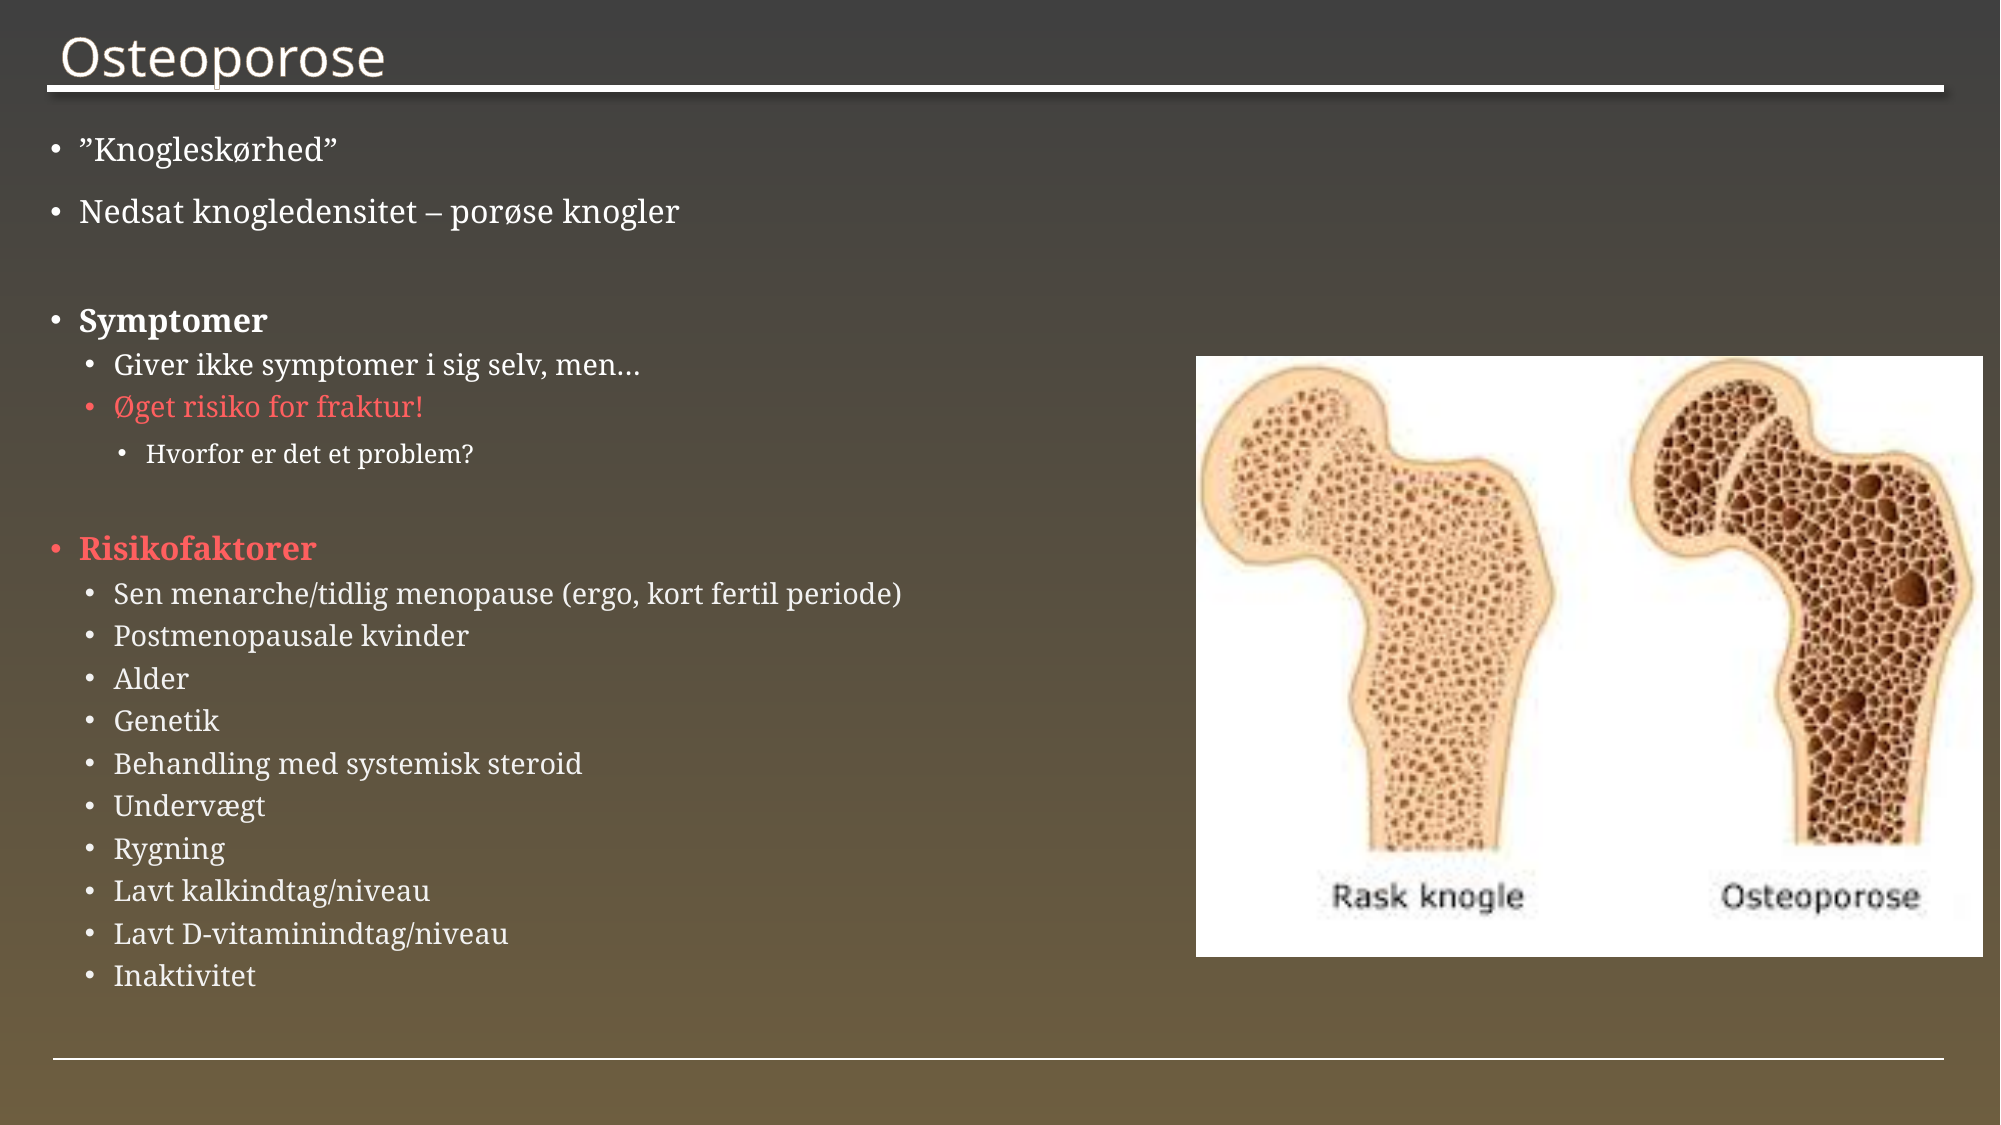

# Osteoporose
”Knogleskørhed”
Nedsat knogledensitet – porøse knogler
Symptomer
Giver ikke symptomer i sig selv, men…
Øget risiko for fraktur!
Hvorfor er det et problem?
Risikofaktorer
Sen menarche/tidlig menopause (ergo, kort fertil periode)
Postmenopausale kvinder
Alder
Genetik
Behandling med systemisk steroid
Undervægt
Rygning
Lavt kalkindtag/niveau
Lavt D-vitaminindtag/niveau
Inaktivitet